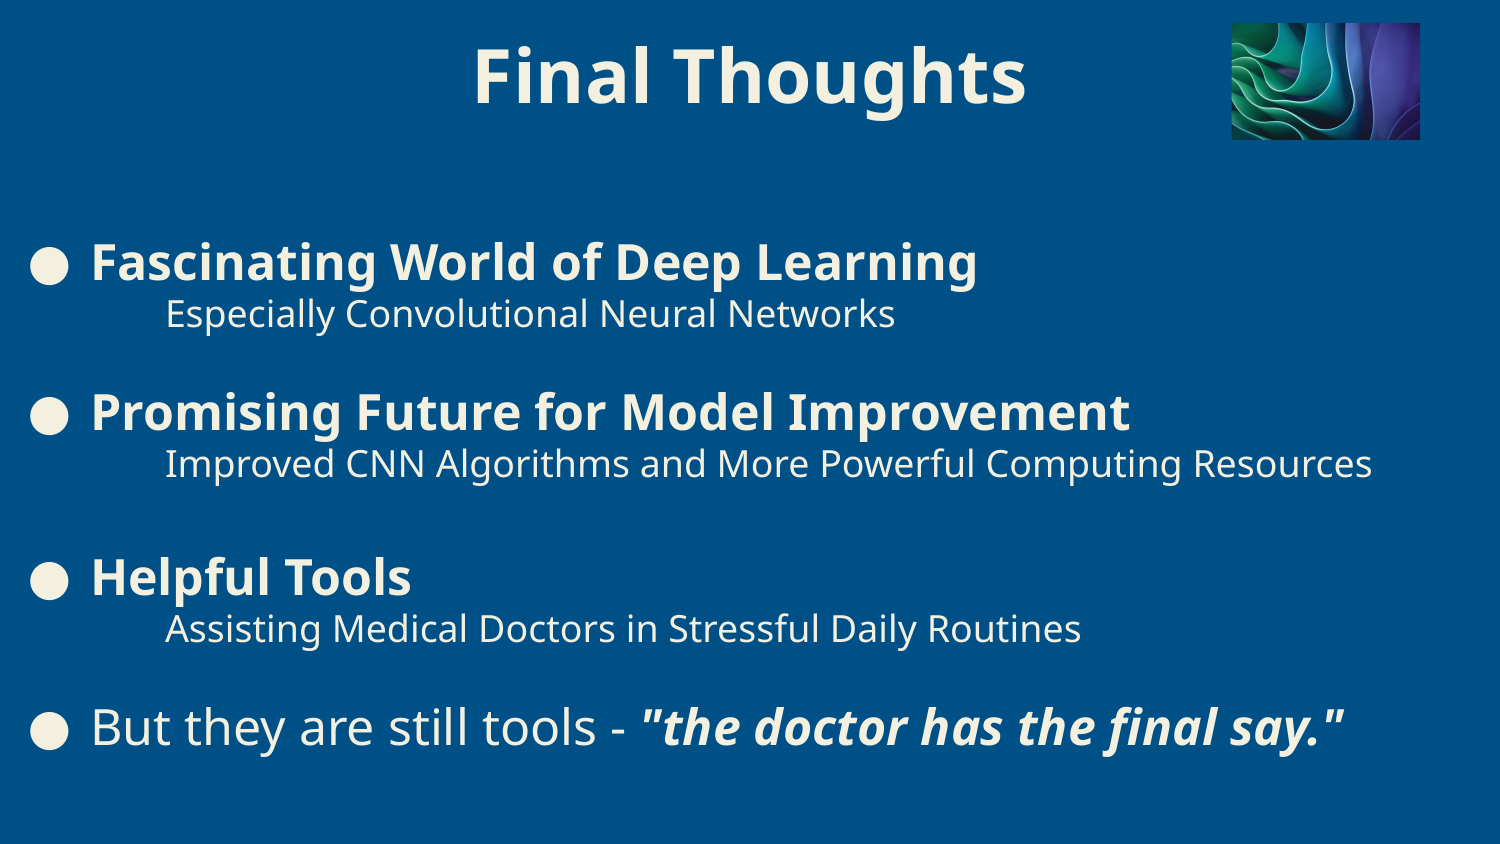

# Final Thoughts
Fascinating World of Deep Learning
Especially Convolutional Neural Networks
Promising Future for Model Improvement
Improved CNN Algorithms and More Powerful Computing Resources
Helpful Tools
Assisting Medical Doctors in Stressful Daily Routines
But they are still tools - "the doctor has the final say."